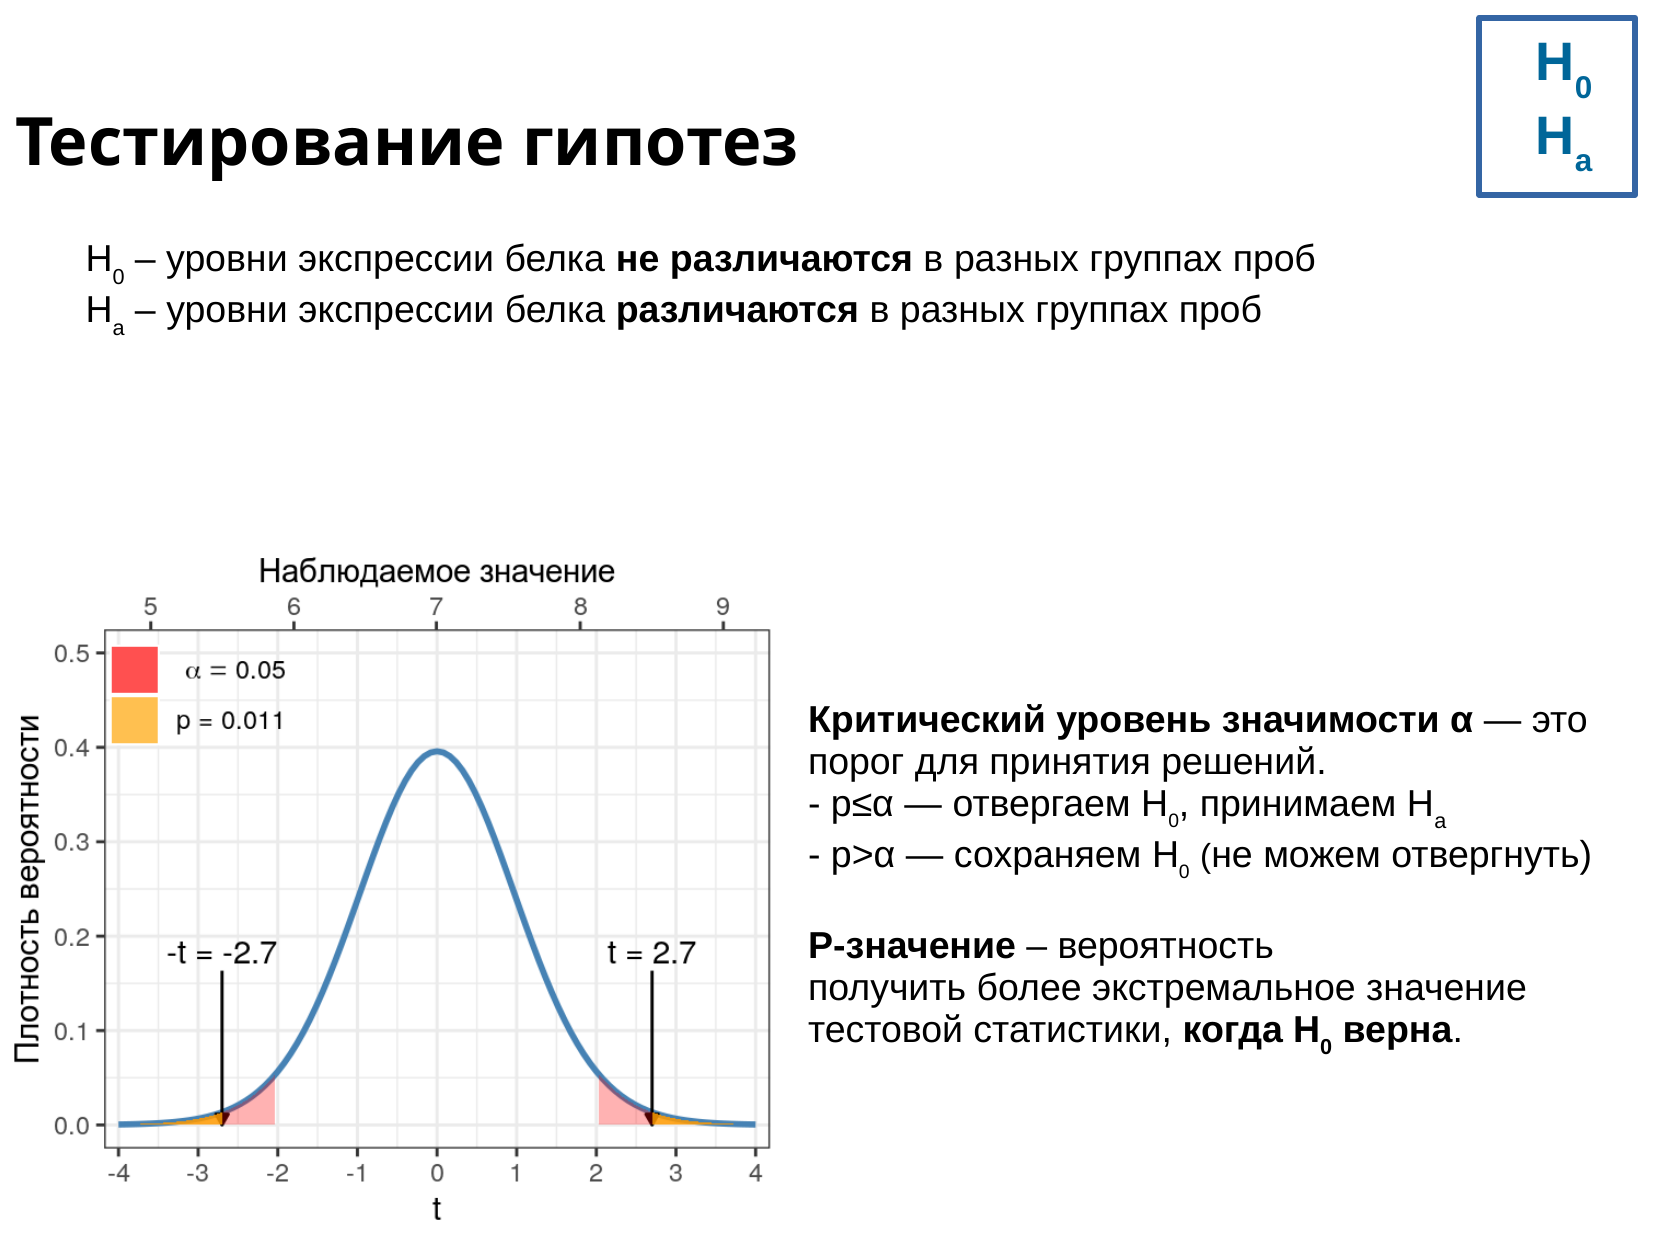

H0
Ha
# Тестирование гипотез
H0 – уровни экспрессии белка не различаются в разных группах проб
Ha – уровни экспрессии белка различаются в разных группах проб
Критический уровень значимости α — это порог для принятия решений.
- p≤α — отвергаем H0, принимаем Hа
- p>α — сохраняем H0 (не можем отвергнуть)
P-значение – вероятность
получить более экстремальное значение тестовой статистики, когда H0 верна.